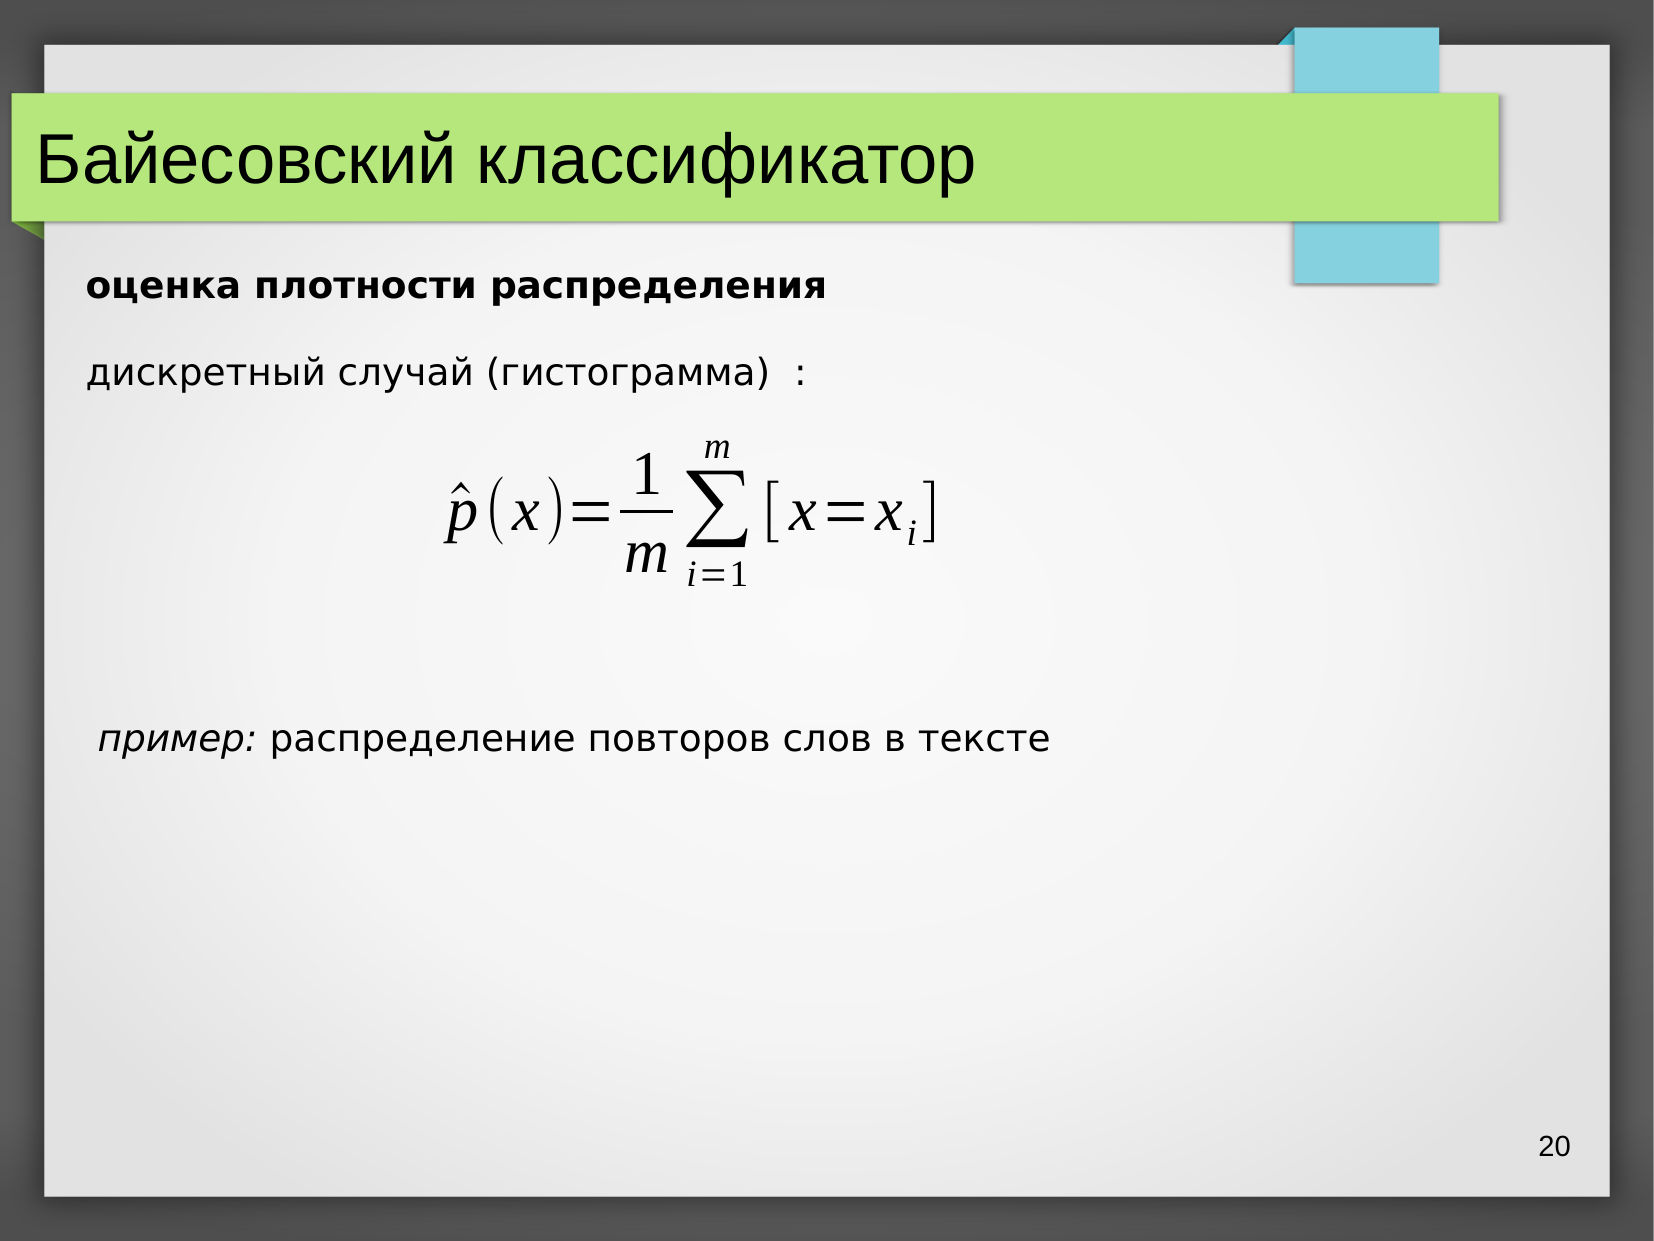

# Байесовский классификатор
оценка плотности распределения
дискретный случай (гистограмма) :
пример: распределение повторов слов в тексте
20